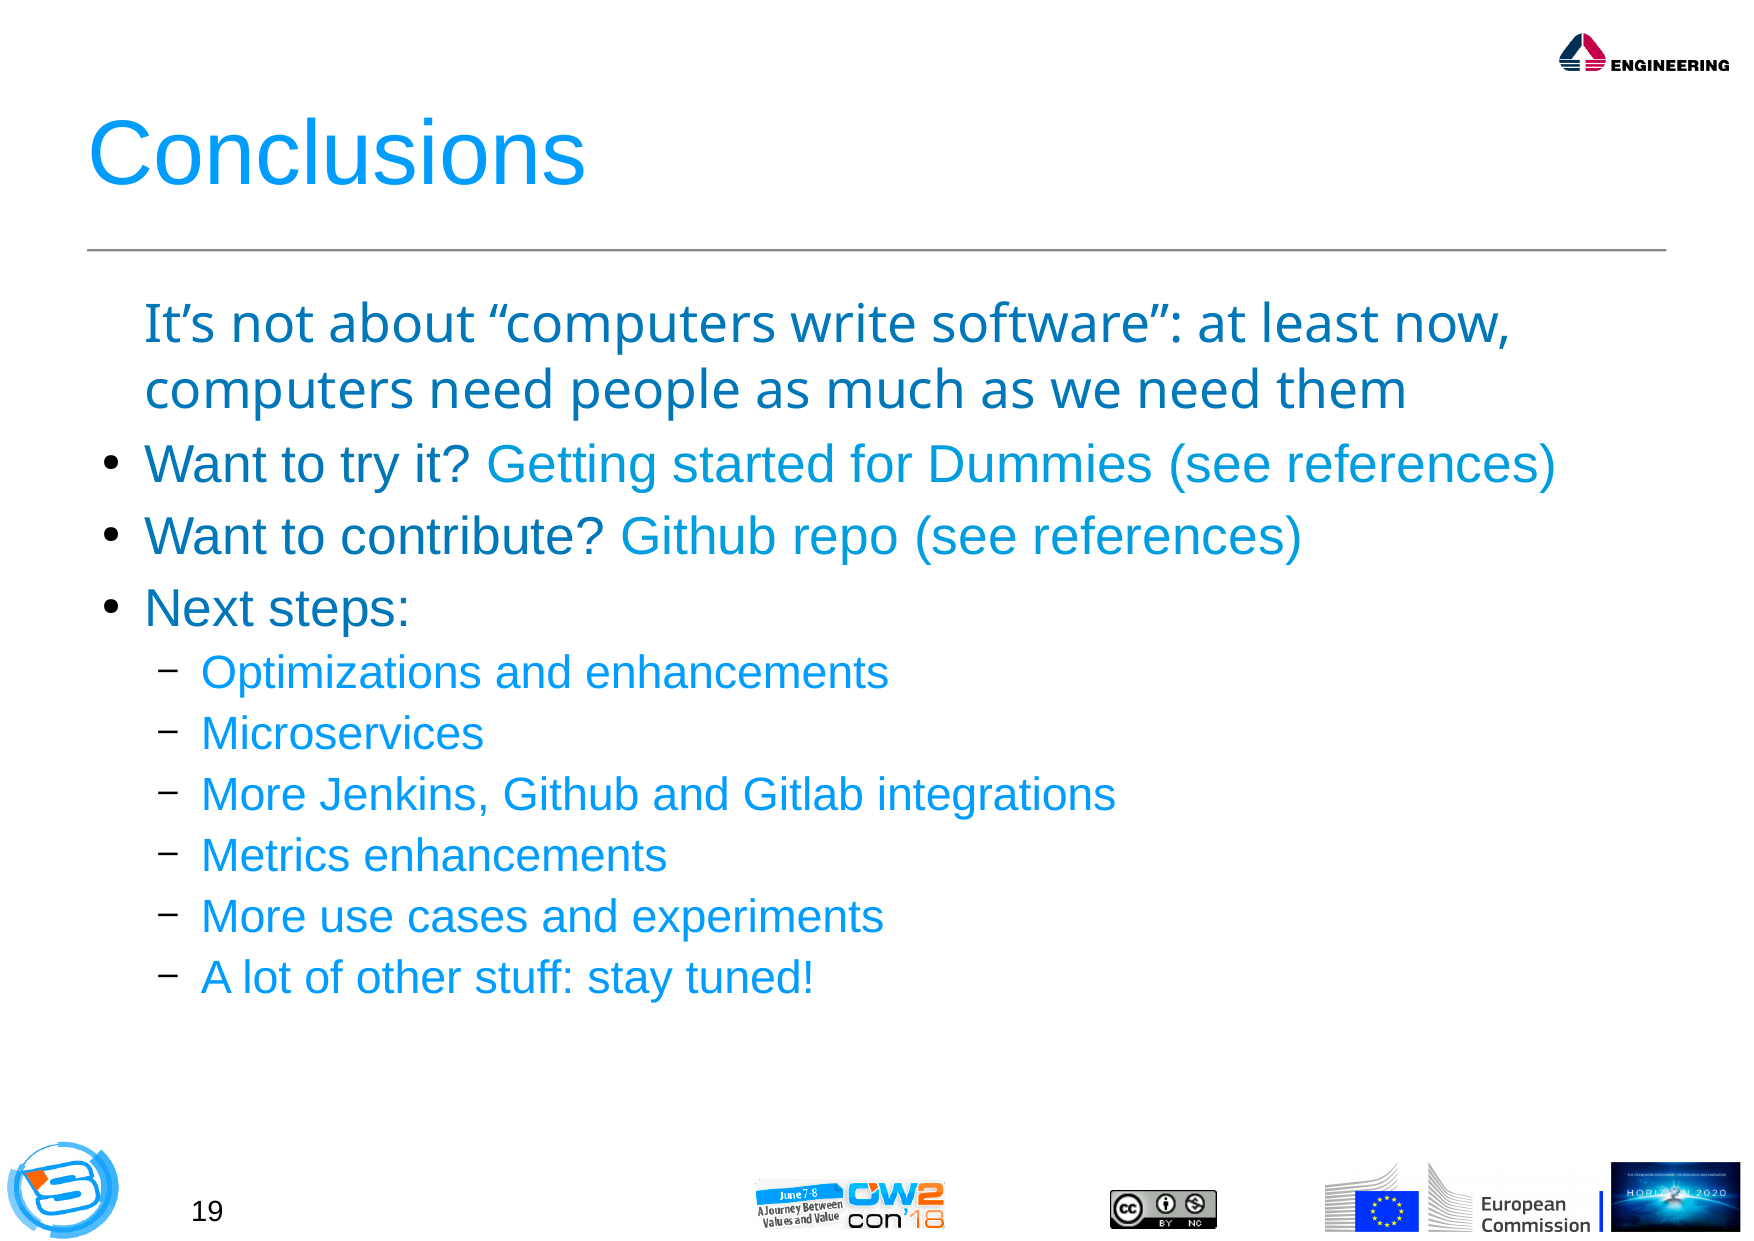

# Conclusions
It’s not about “computers write software”: at least now, computers need people as much as we need them
Want to try it? Getting started for Dummies (see references)
Want to contribute? Github repo (see references)
Next steps:
Optimizations and enhancements
Microservices
More Jenkins, Github and Gitlab integrations
Metrics enhancements
More use cases and experiments
A lot of other stuff: stay tuned!